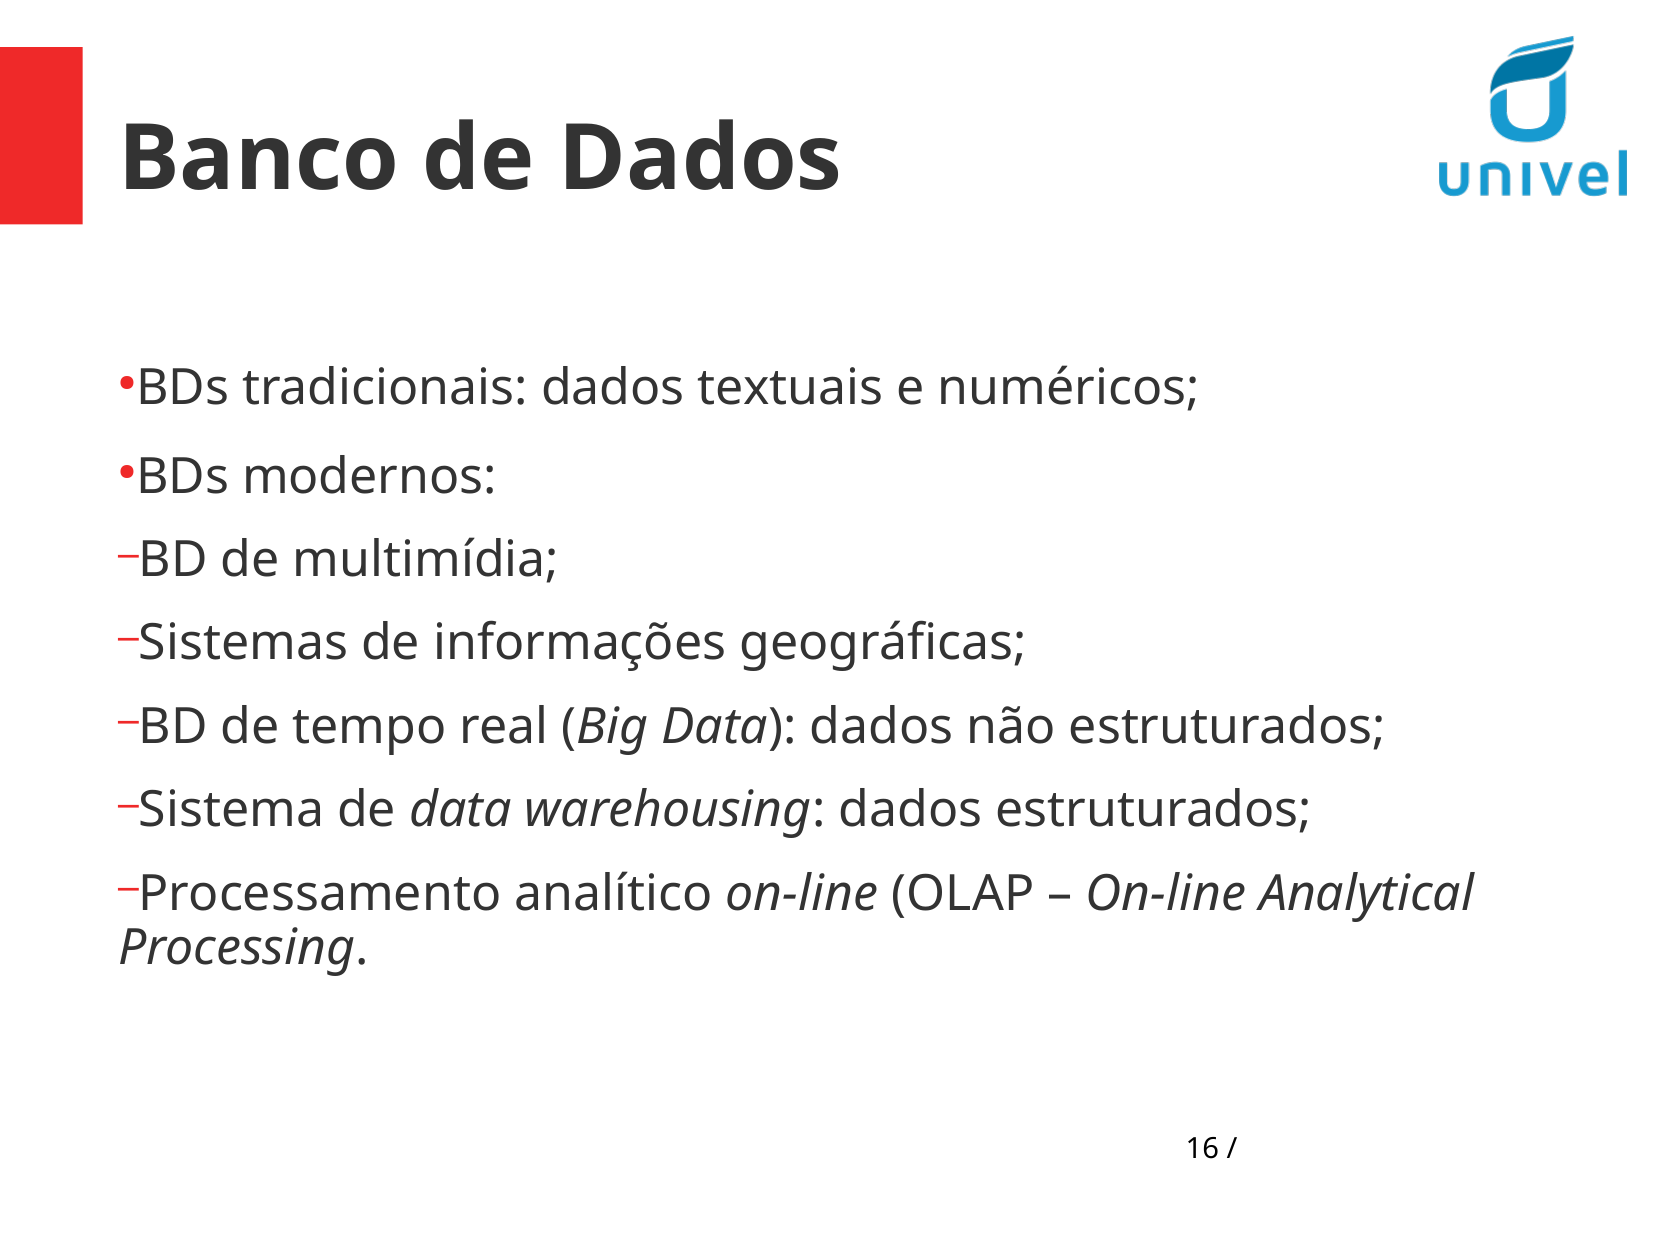

# Banco de Dados
BDs tradicionais: dados textuais e numéricos;
BDs modernos:
BD de multimídia;
Sistemas de informações geográficas;
BD de tempo real (Big Data): dados não estruturados;
Sistema de data warehousing: dados estruturados;
Processamento analítico on-line (OLAP – On-line Analytical Processing.